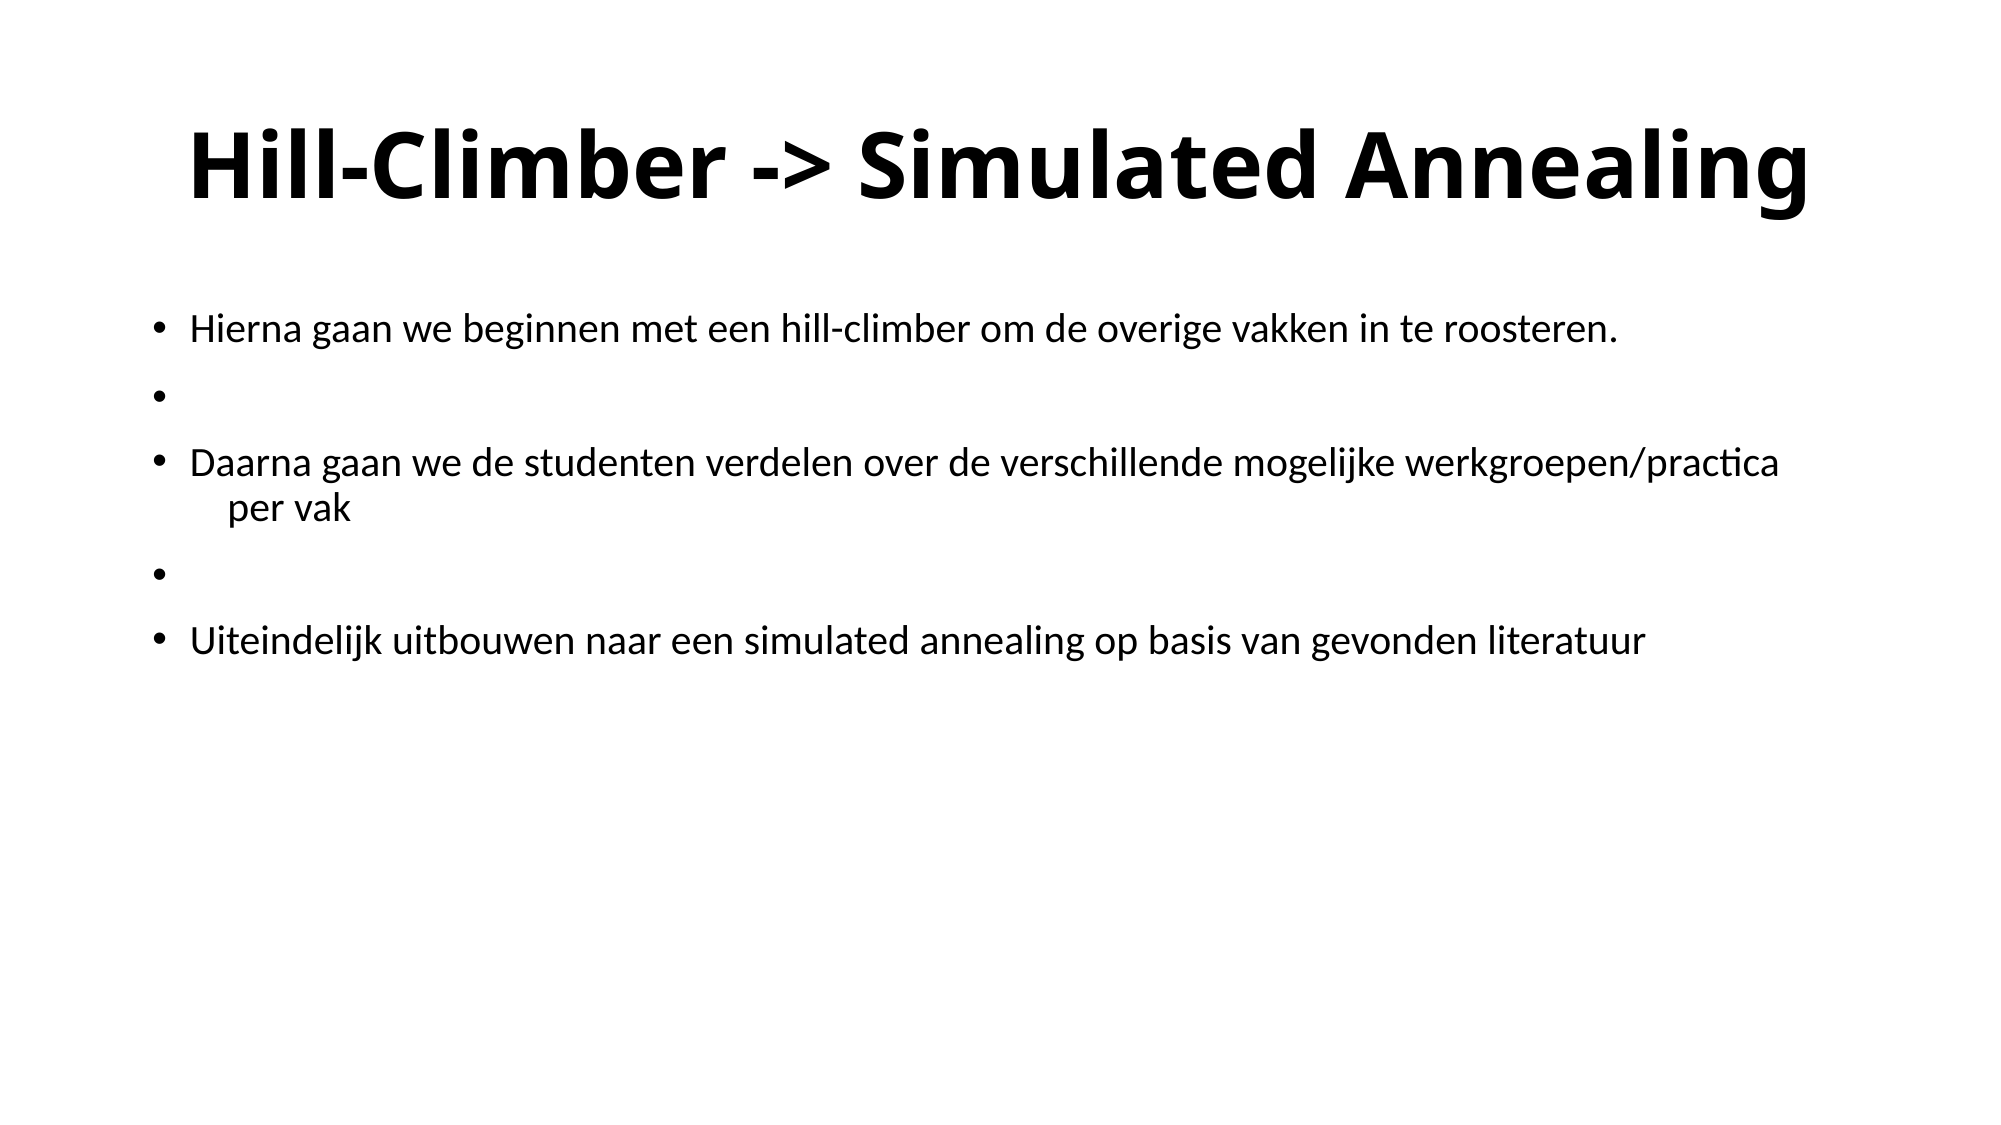

# Hill-Climber -> Simulated Annealing
Hierna gaan we beginnen met een hill-climber om de overige vakken in te roosteren.
Daarna gaan we de studenten verdelen over de verschillende mogelijke werkgroepen/practica per vak
Uiteindelijk uitbouwen naar een simulated annealing op basis van gevonden literatuur